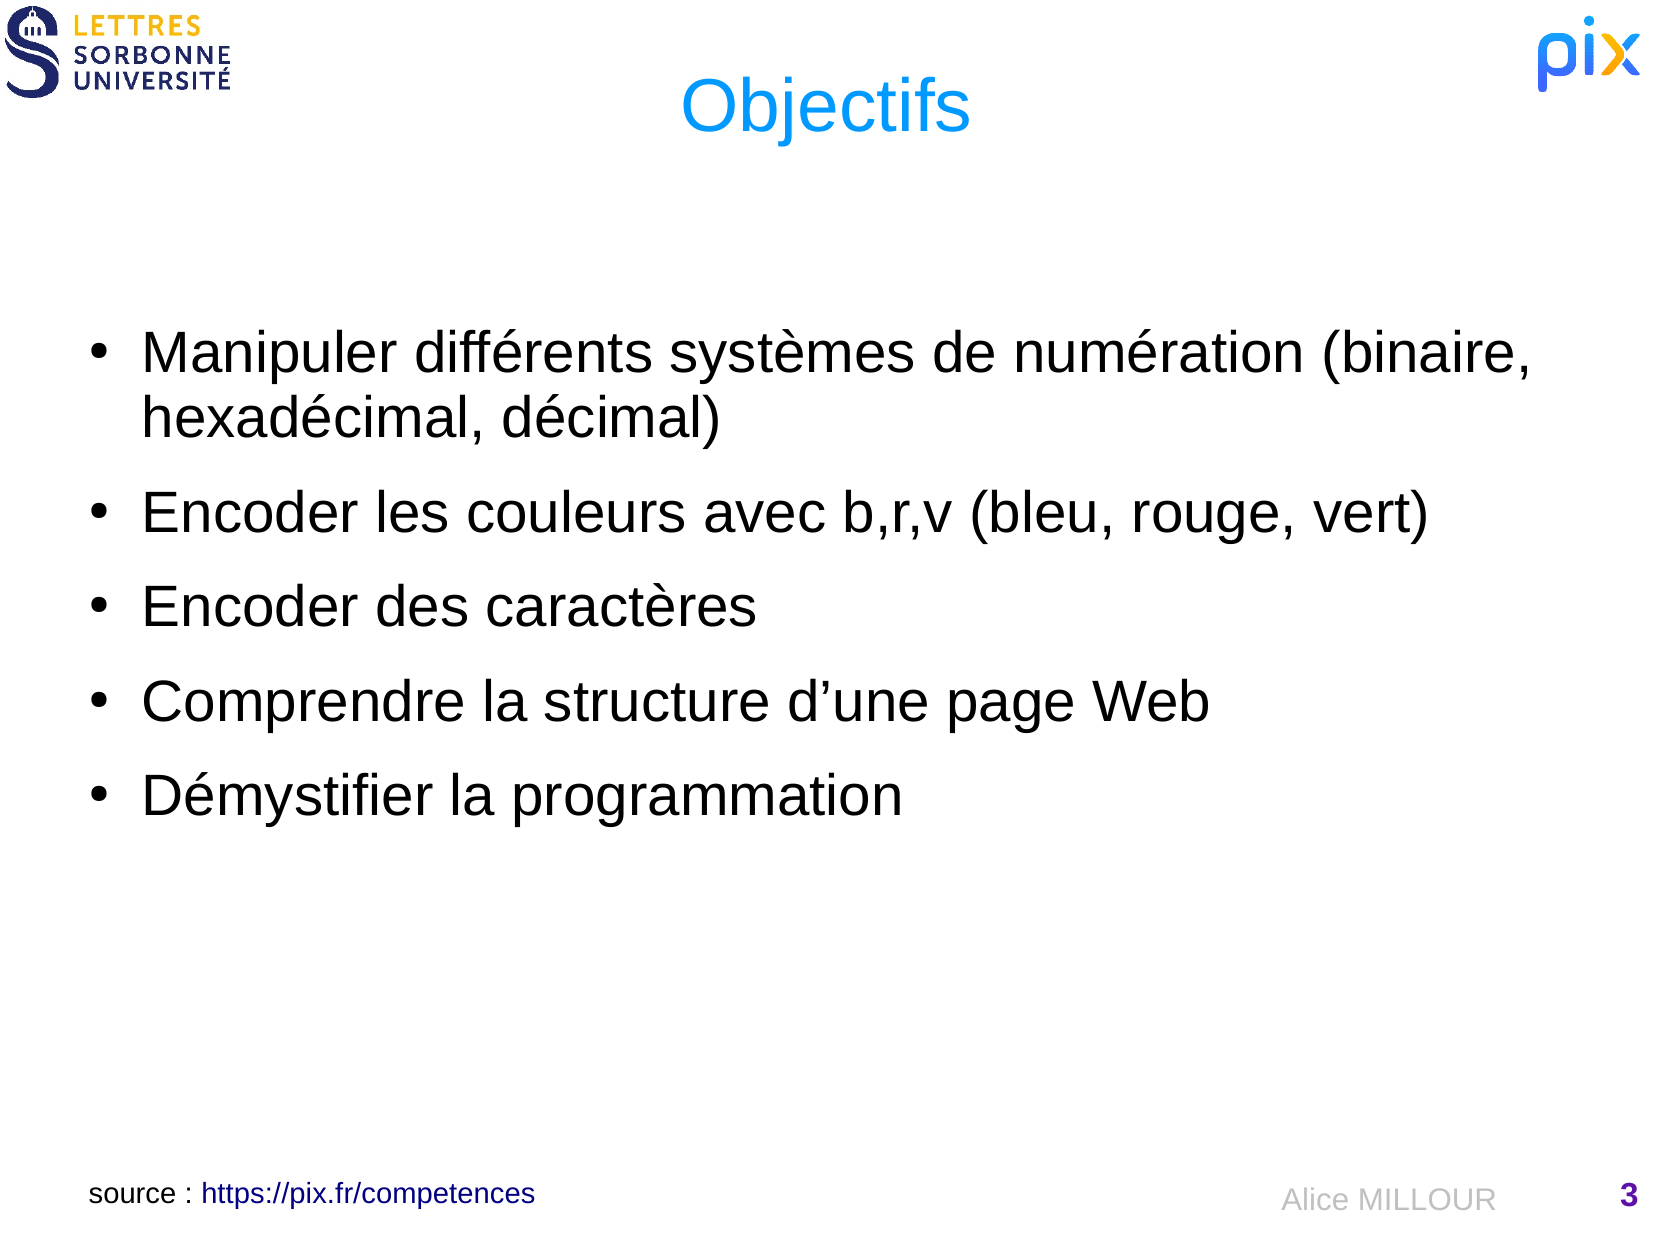

# Objectifs
Manipuler différents systèmes de numération (binaire, hexadécimal, décimal)
Encoder les couleurs avec b,r,v (bleu, rouge, vert)
Encoder des caractères
Comprendre la structure d’une page Web
Démystifier la programmation
	source : https://pix.fr/competences